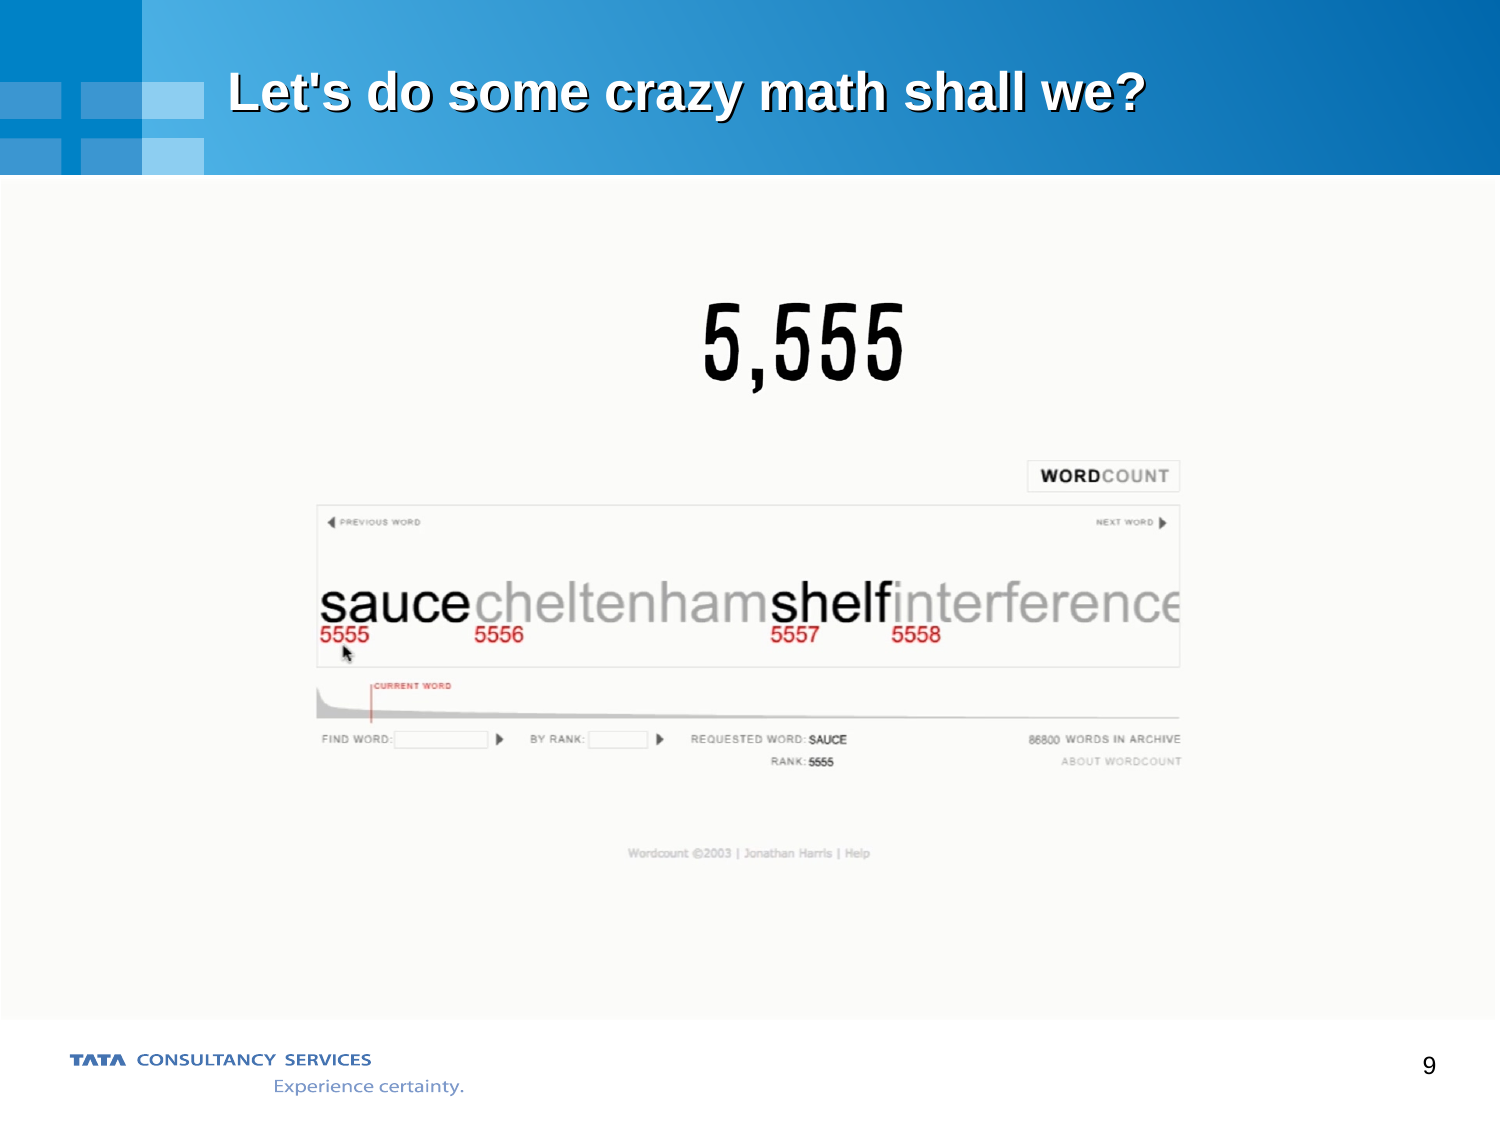

# Let's do some crazy math shall we?